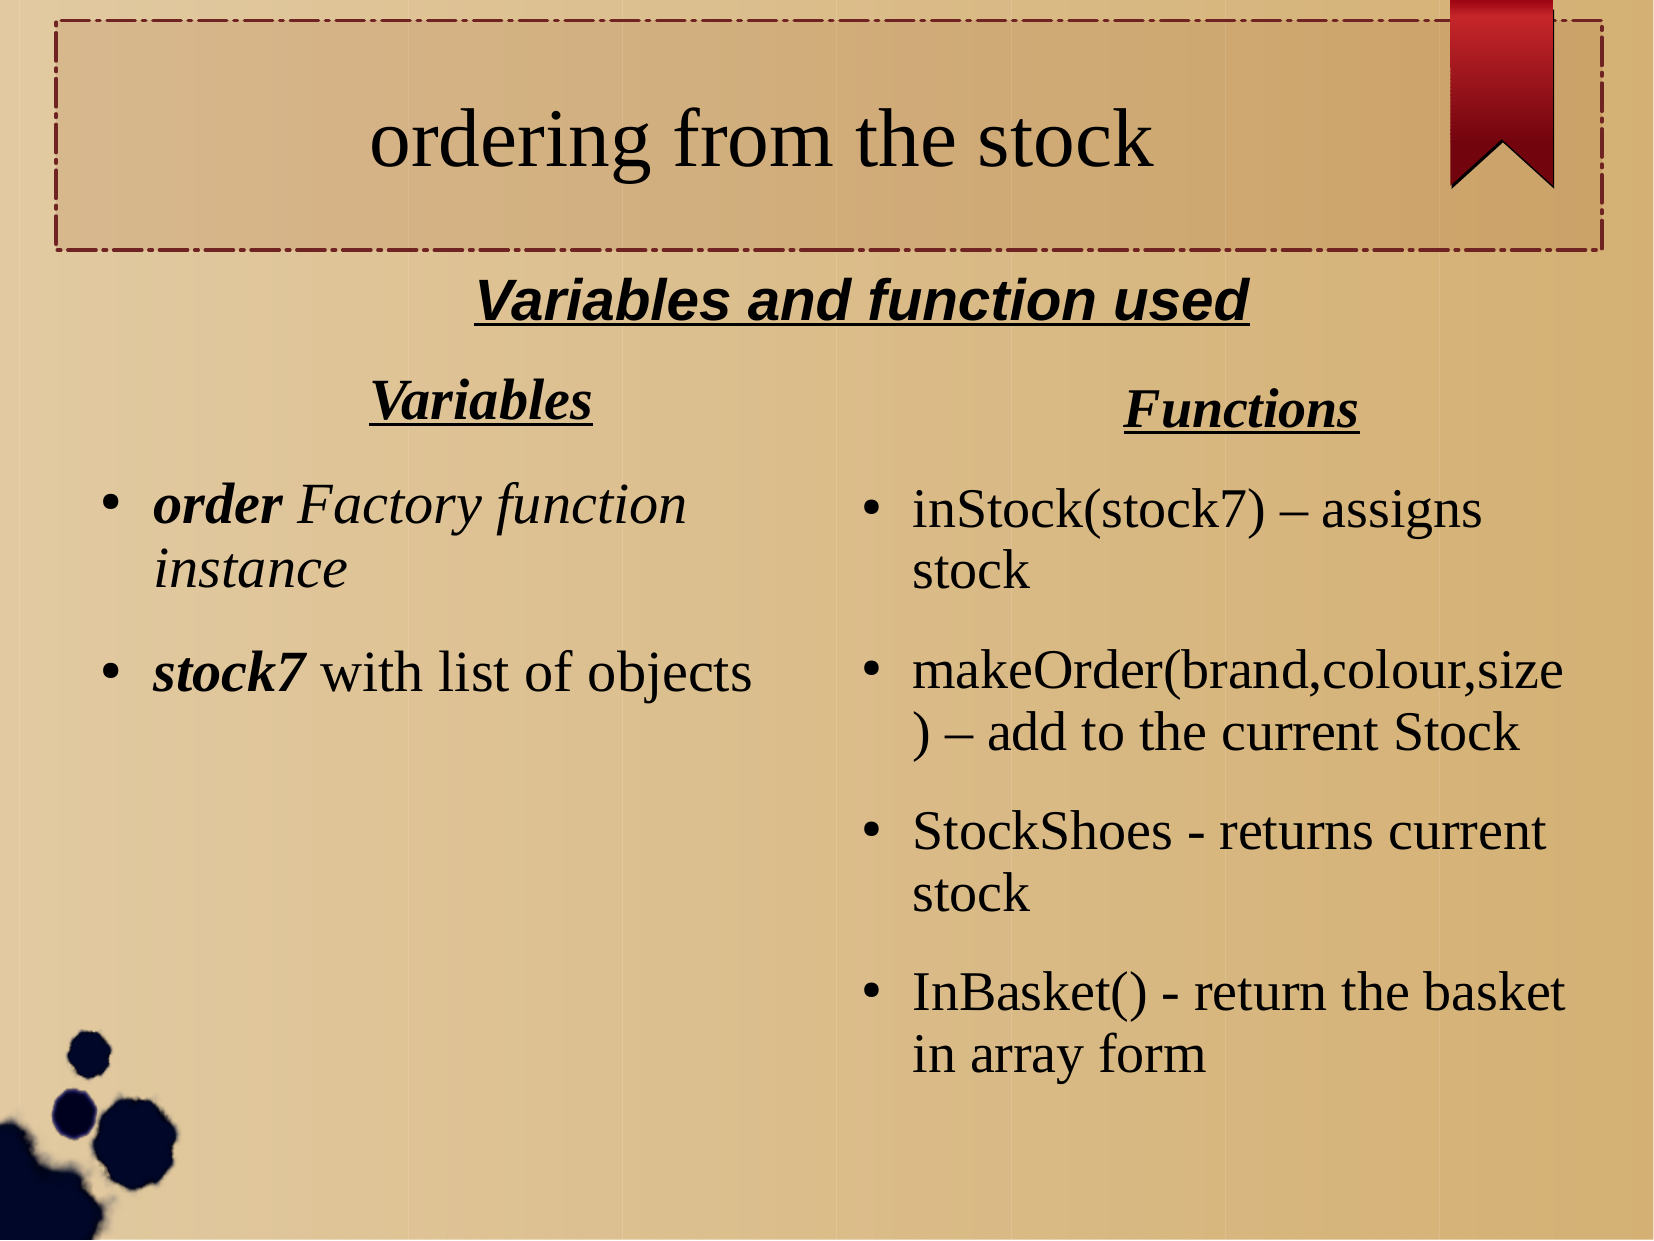

# ordering from the stock
Variables and function used
Variables
order Factory function instance
stock7 with list of objects
Functions
inStock(stock7) – assigns stock
makeOrder(brand,colour,size) – add to the current Stock
StockShoes - returns current stock
InBasket() - return the basket in array form